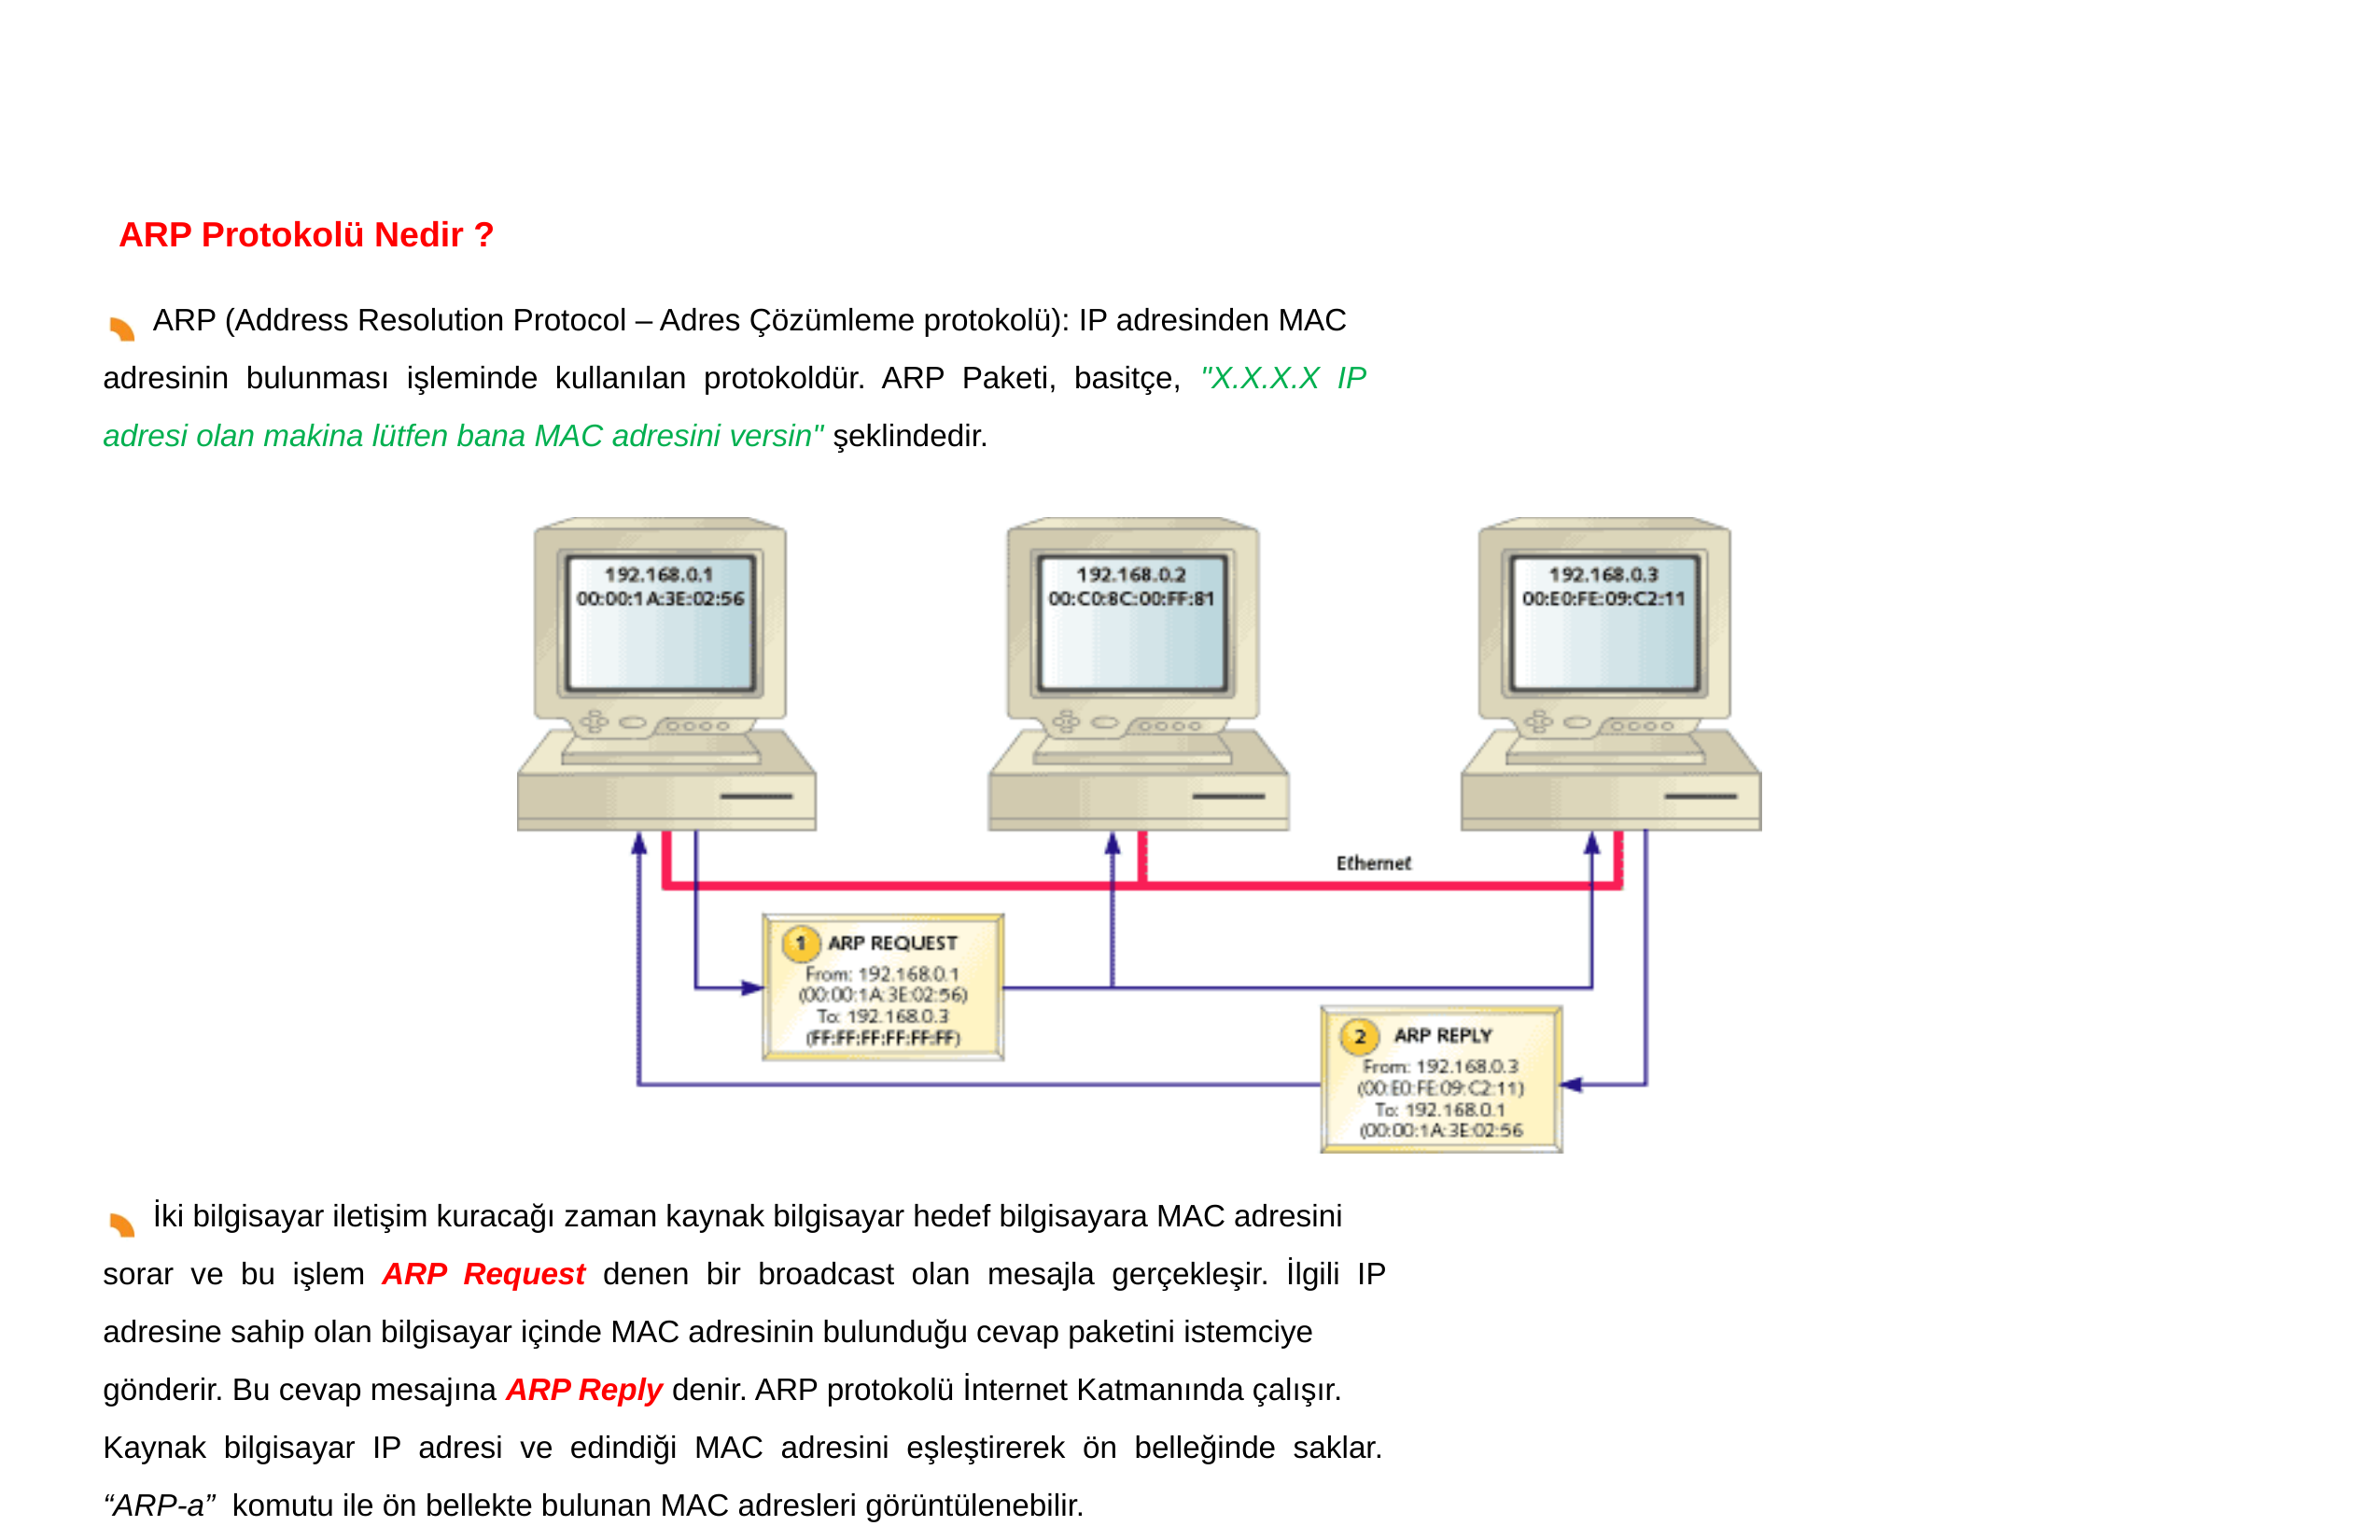

ARP Protokolü Nedir ?
 ARP (Address Resolution Protocol – Adres Çözümleme protokolü): IP adresinden MAC
adresinin bulunması işleminde kullanılan protokoldür. ARP Paketi, basitçe, "X.X.X.X IP
adresi olan makina lütfen bana MAC adresini versin" şeklindedir.
 İki bilgisayar iletişim kuracağı zaman kaynak bilgisayar hedef bilgisayara MAC adresini
sorar ve bu işlem ARP Request denen bir broadcast olan mesajla gerçekleşir. İlgili IP
adresine sahip olan bilgisayar içinde MAC adresinin bulunduğu cevap paketini istemciye
gönderir. Bu cevap mesajına ARP Reply denir. ARP protokolü İnternet Katmanında çalışır.
Kaynak bilgisayar IP adresi ve edindiği MAC adresini eşleştirerek ön belleğinde saklar.
“ARP-a” komutu ile ön bellekte bulunan MAC adresleri görüntülenebilir.
33